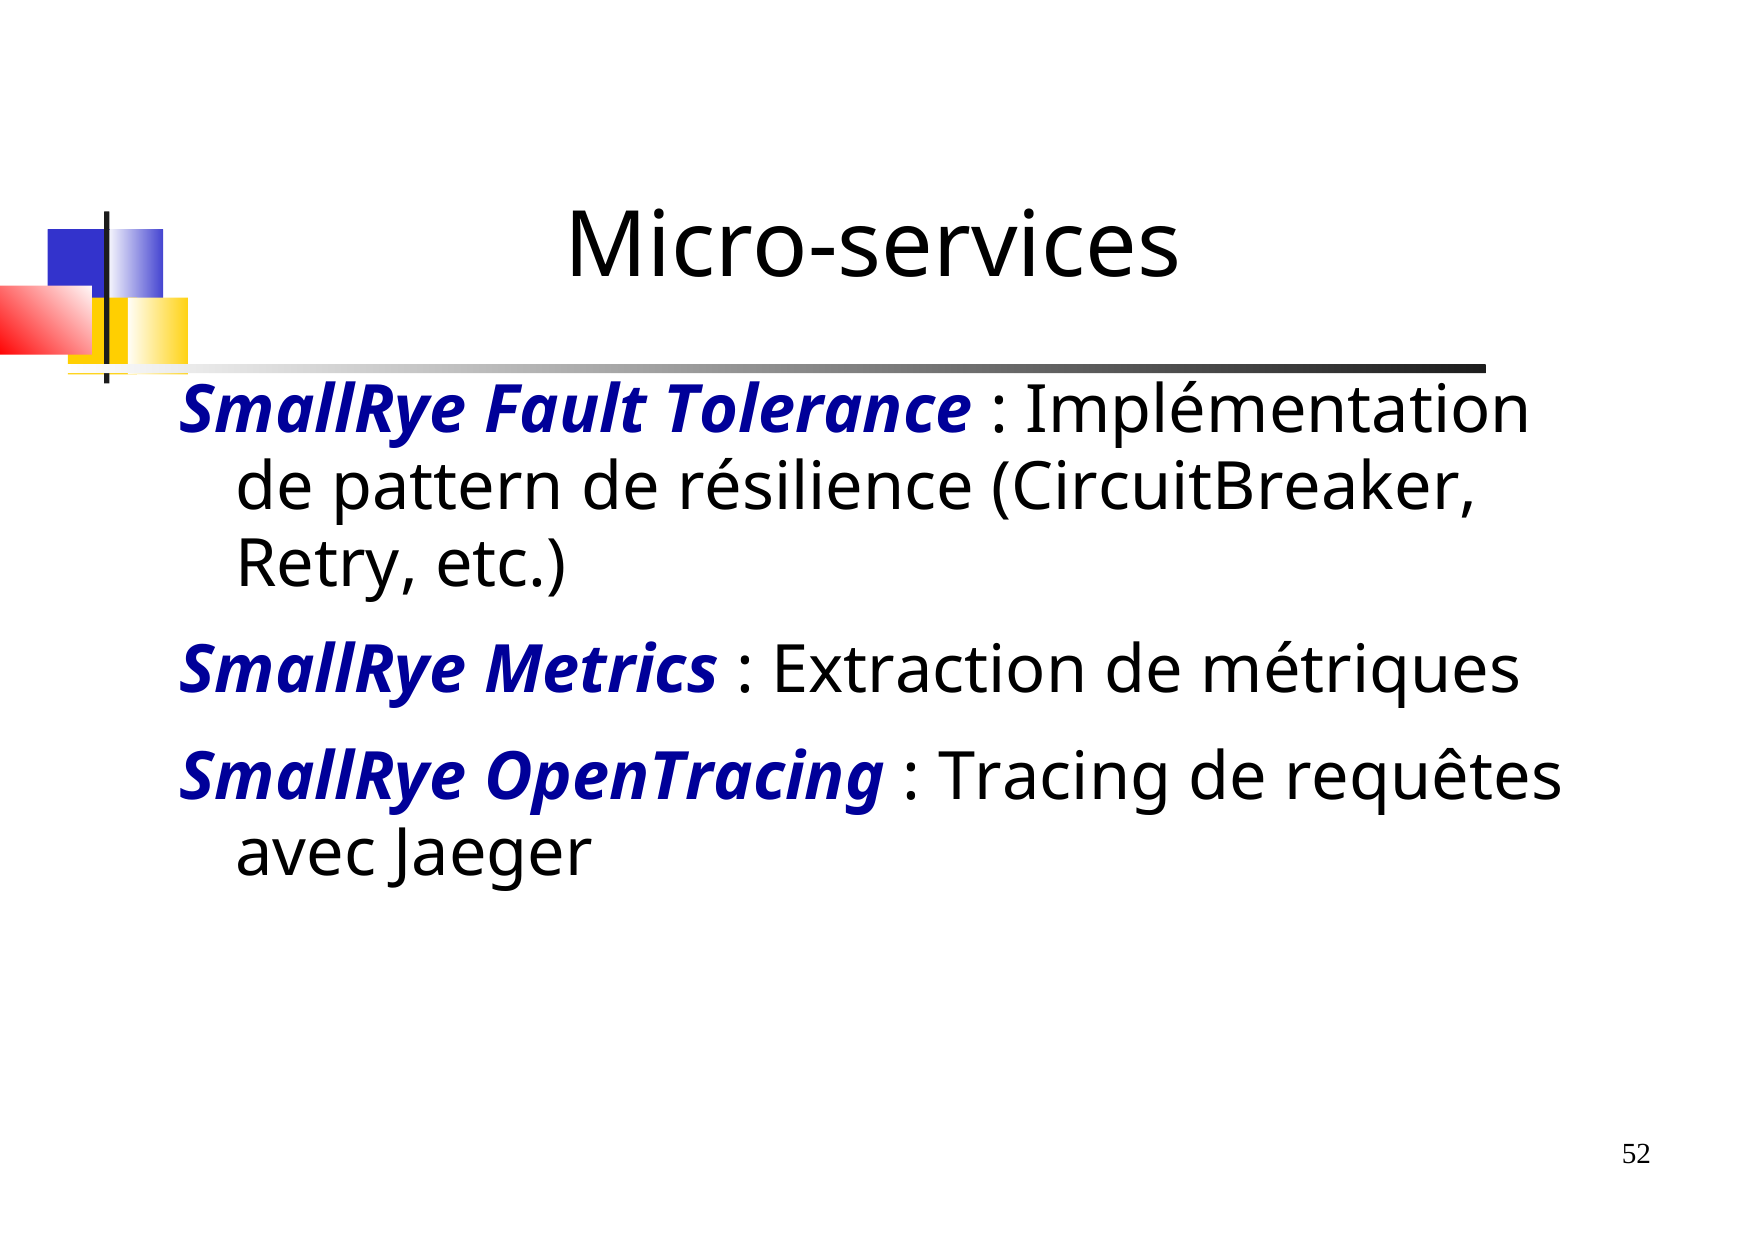

# Micro-services
SmallRye Fault Tolerance : Implémentation de pattern de résilience (CircuitBreaker, Retry, etc.)
SmallRye Metrics : Extraction de métriques
SmallRye OpenTracing : Tracing de requêtes avec Jaeger